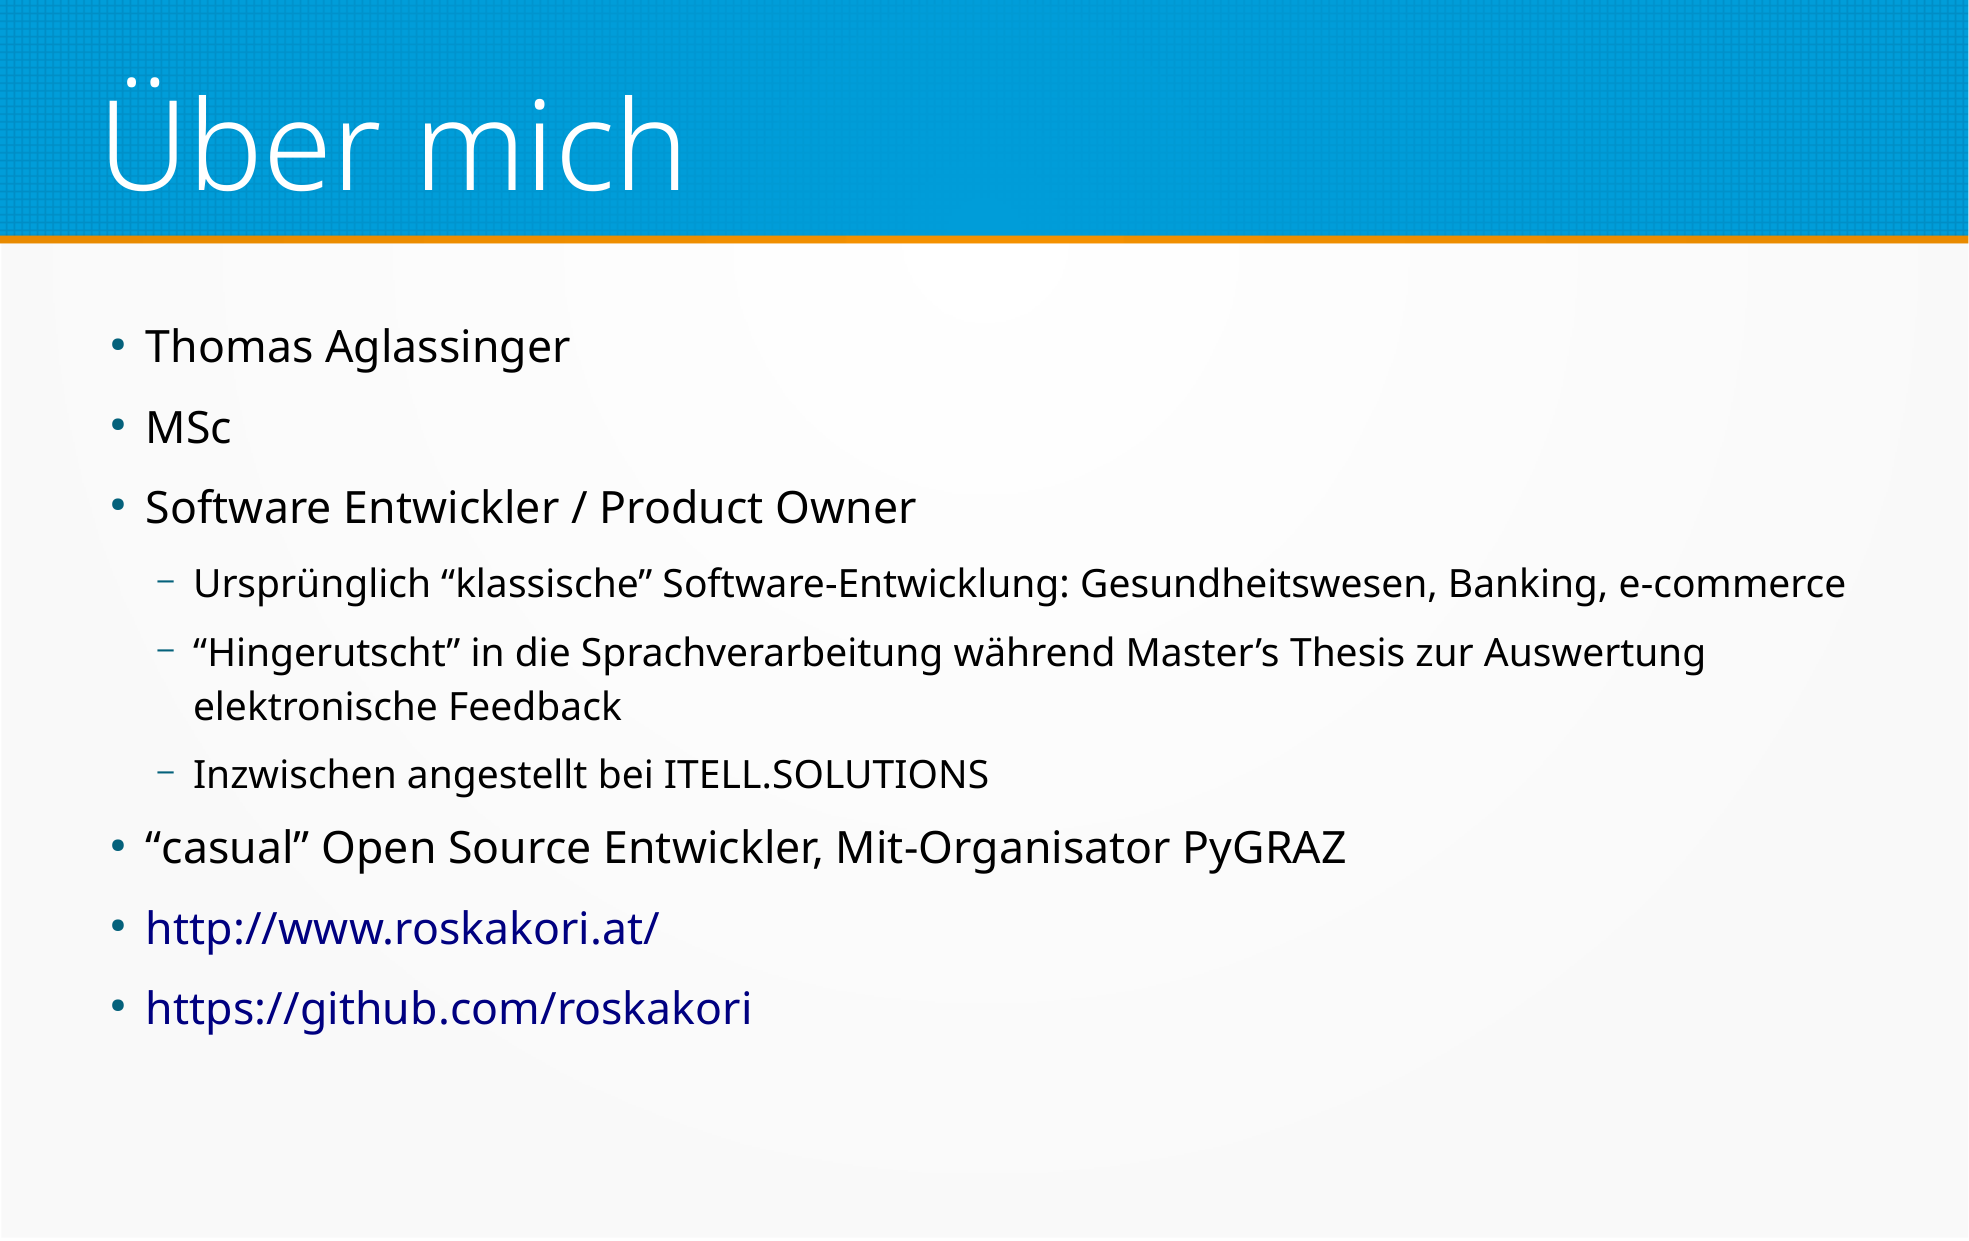

# Über mich
Thomas Aglassinger
MSc
Software Entwickler / Product Owner
Ursprünglich “klassische” Software-Entwicklung: Gesundheitswesen, Banking, e-commerce
“Hingerutscht” in die Sprachverarbeitung während Master’s Thesis zur Auswertung elektronische Feedback
Inzwischen angestellt bei ITELL.SOLUTIONS
“casual” Open Source Entwickler, Mit-Organisator PyGRAZ
http://www.roskakori.at/
https://github.com/roskakori